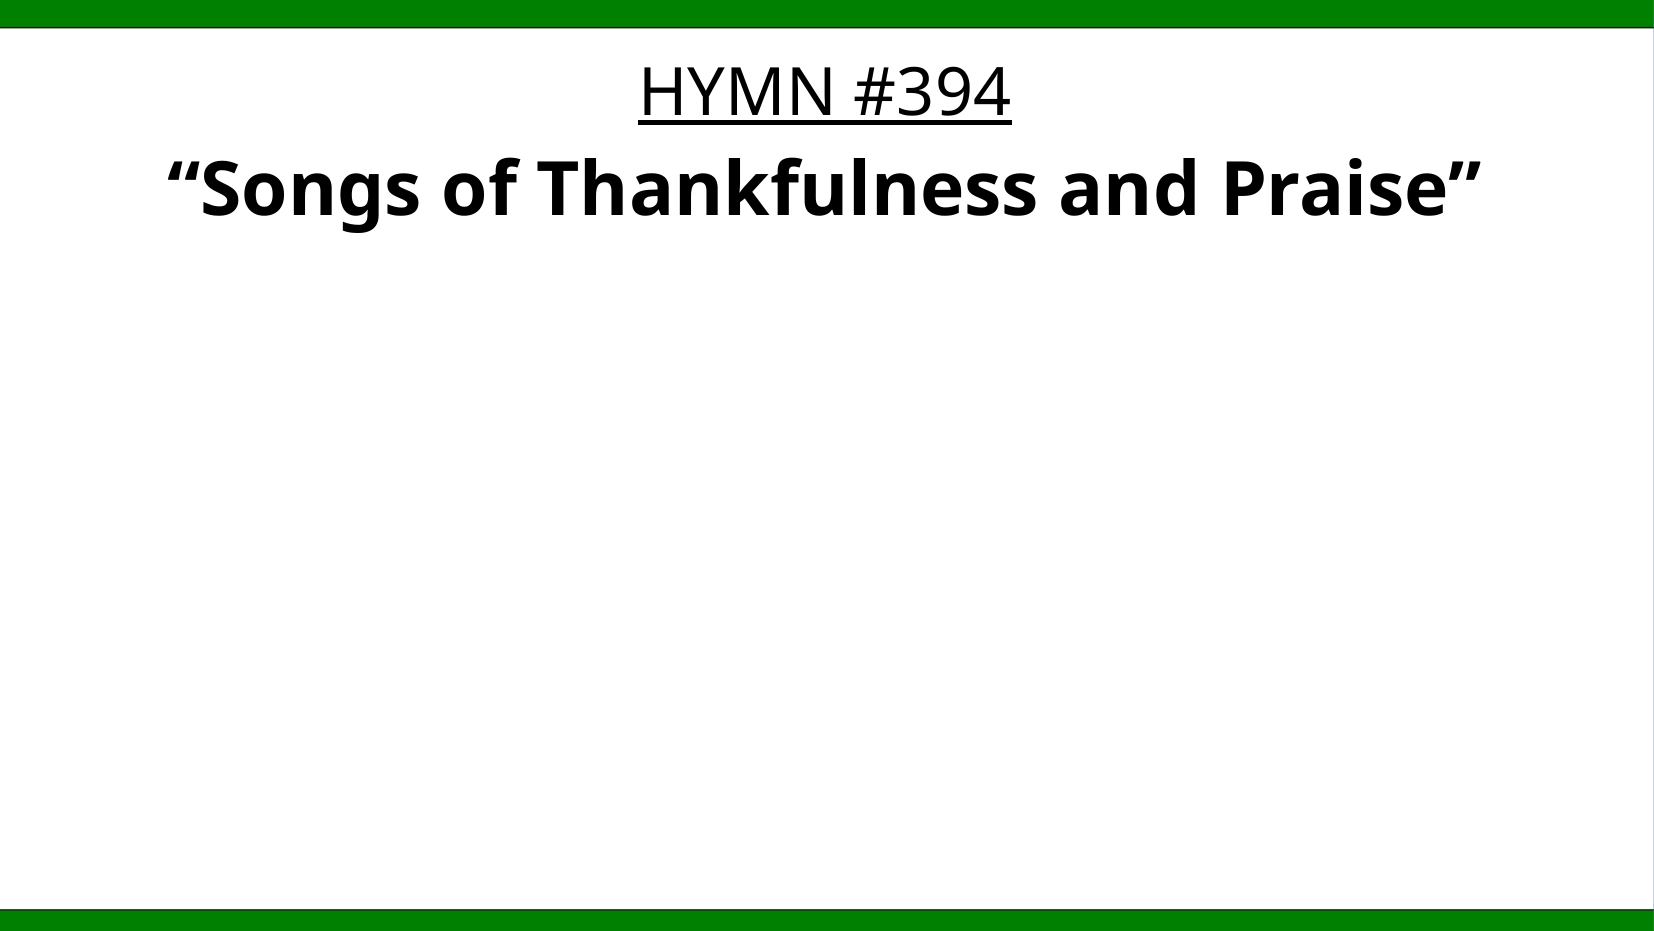

HYMN #394
“Songs of Thankfulness and Praise”